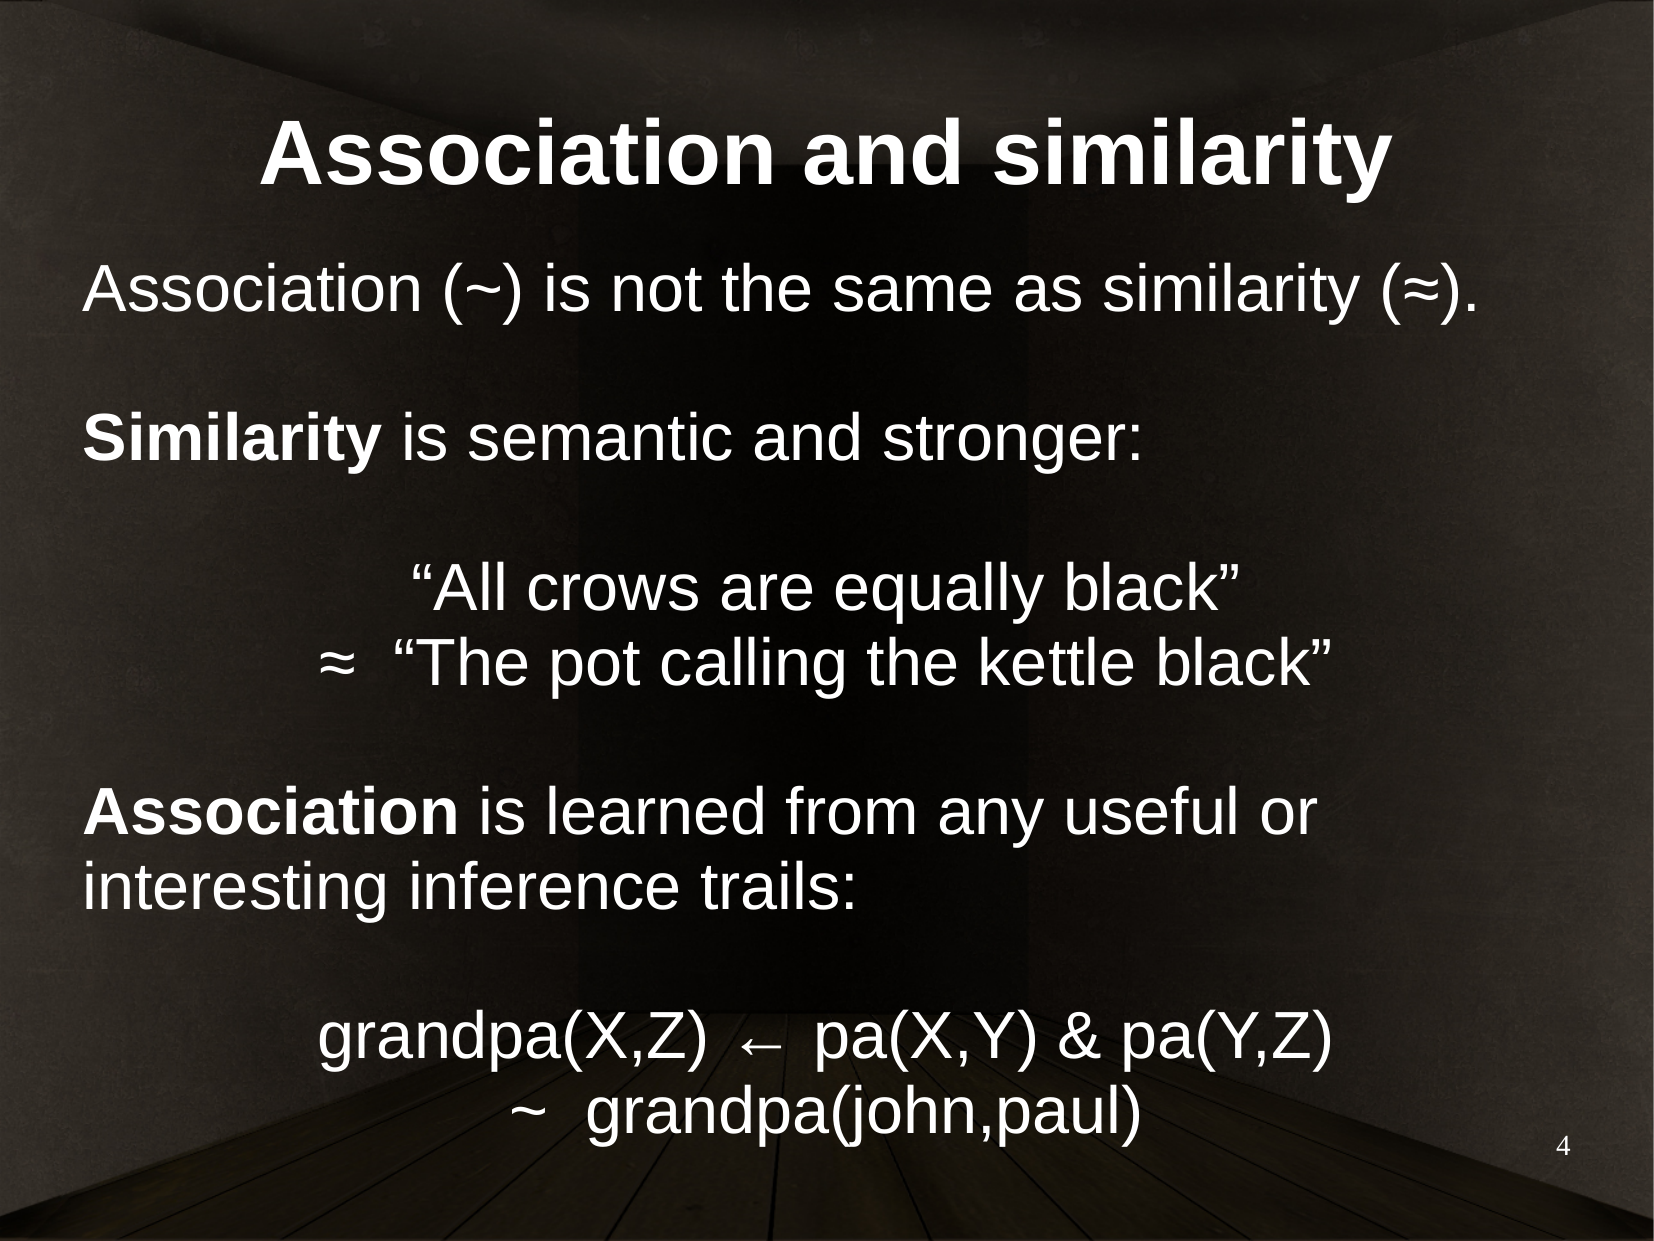

# Association and similarity
Association (~) is not the same as similarity (≈).
Similarity is semantic and stronger:
“All crows are equally black”
≈ “The pot calling the kettle black”
Association is learned from any useful or interesting inference trails:
grandpa(X,Z) ← pa(X,Y) & pa(Y,Z)
~ grandpa(john,paul)
4